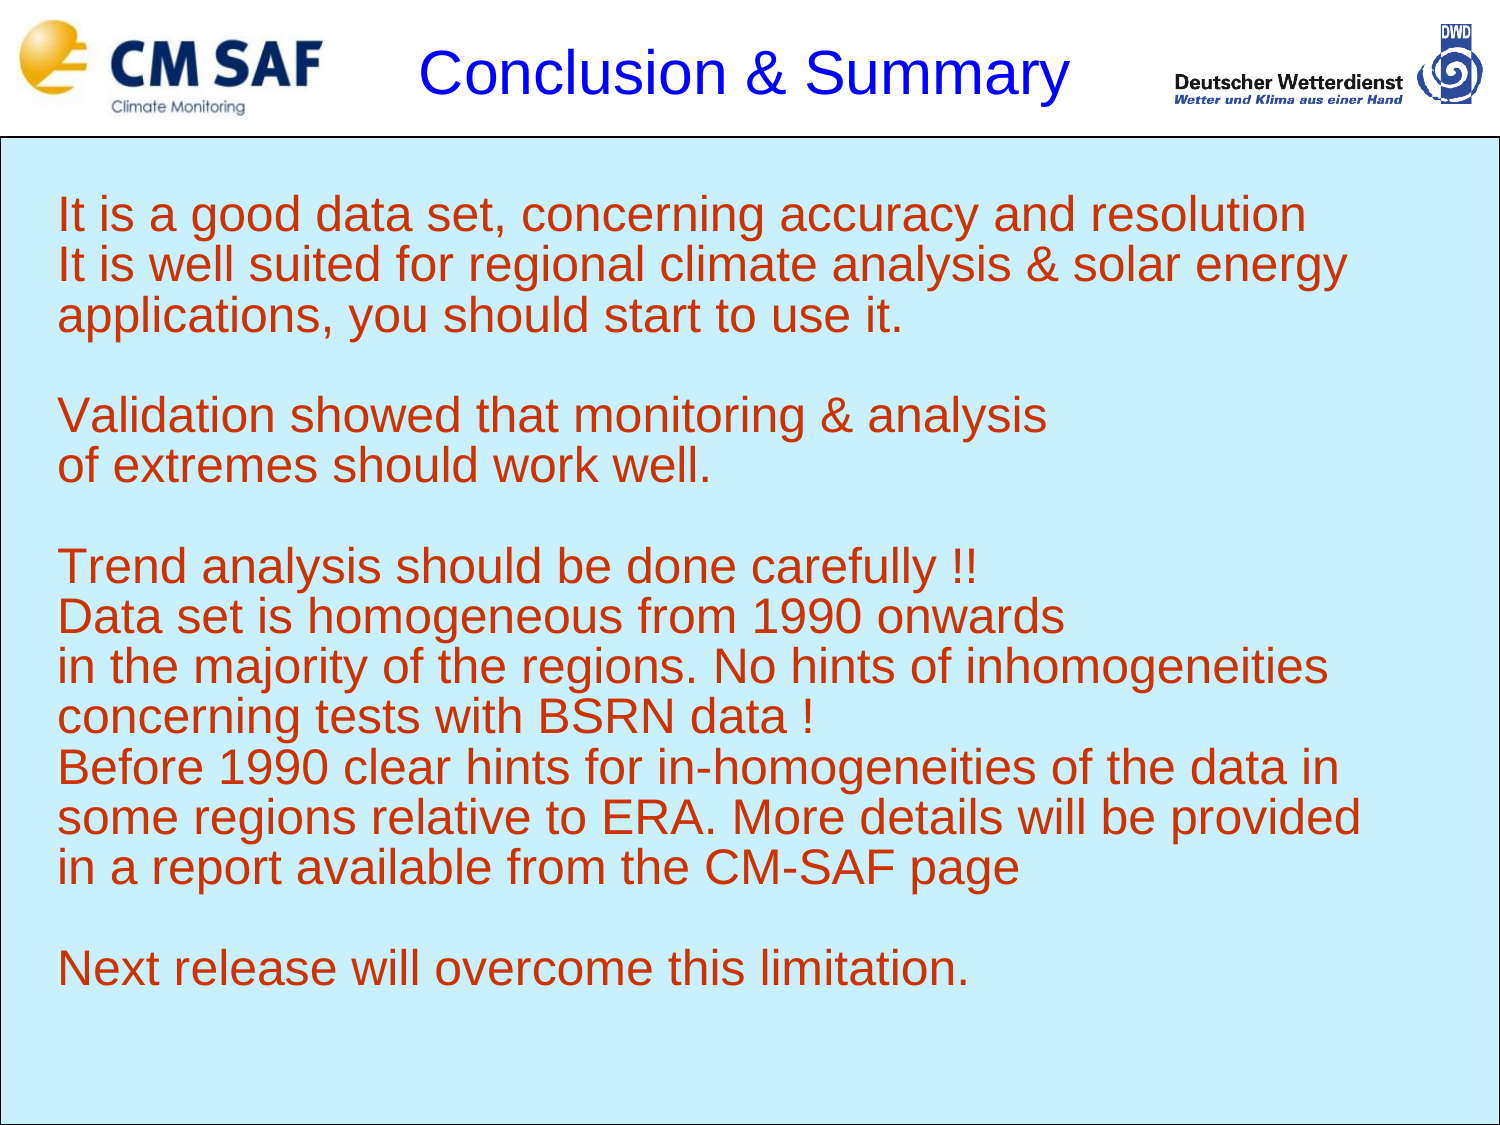

Conclusion & Summary
It is a good data set, concerning accuracy and resolution
It is well suited for regional climate analysis & solar energy
applications, you should start to use it.
Validation showed that monitoring & analysis
of extremes should work well.
Trend analysis should be done carefully !!
Data set is homogeneous from 1990 onwards
in the majority of the regions. No hints of inhomogeneities
concerning tests with BSRN data !
Before 1990 clear hints for in-homogeneities of the data in
some regions relative to ERA. More details will be provided
in a report available from the CM-SAF page
Next release will overcome this limitation.